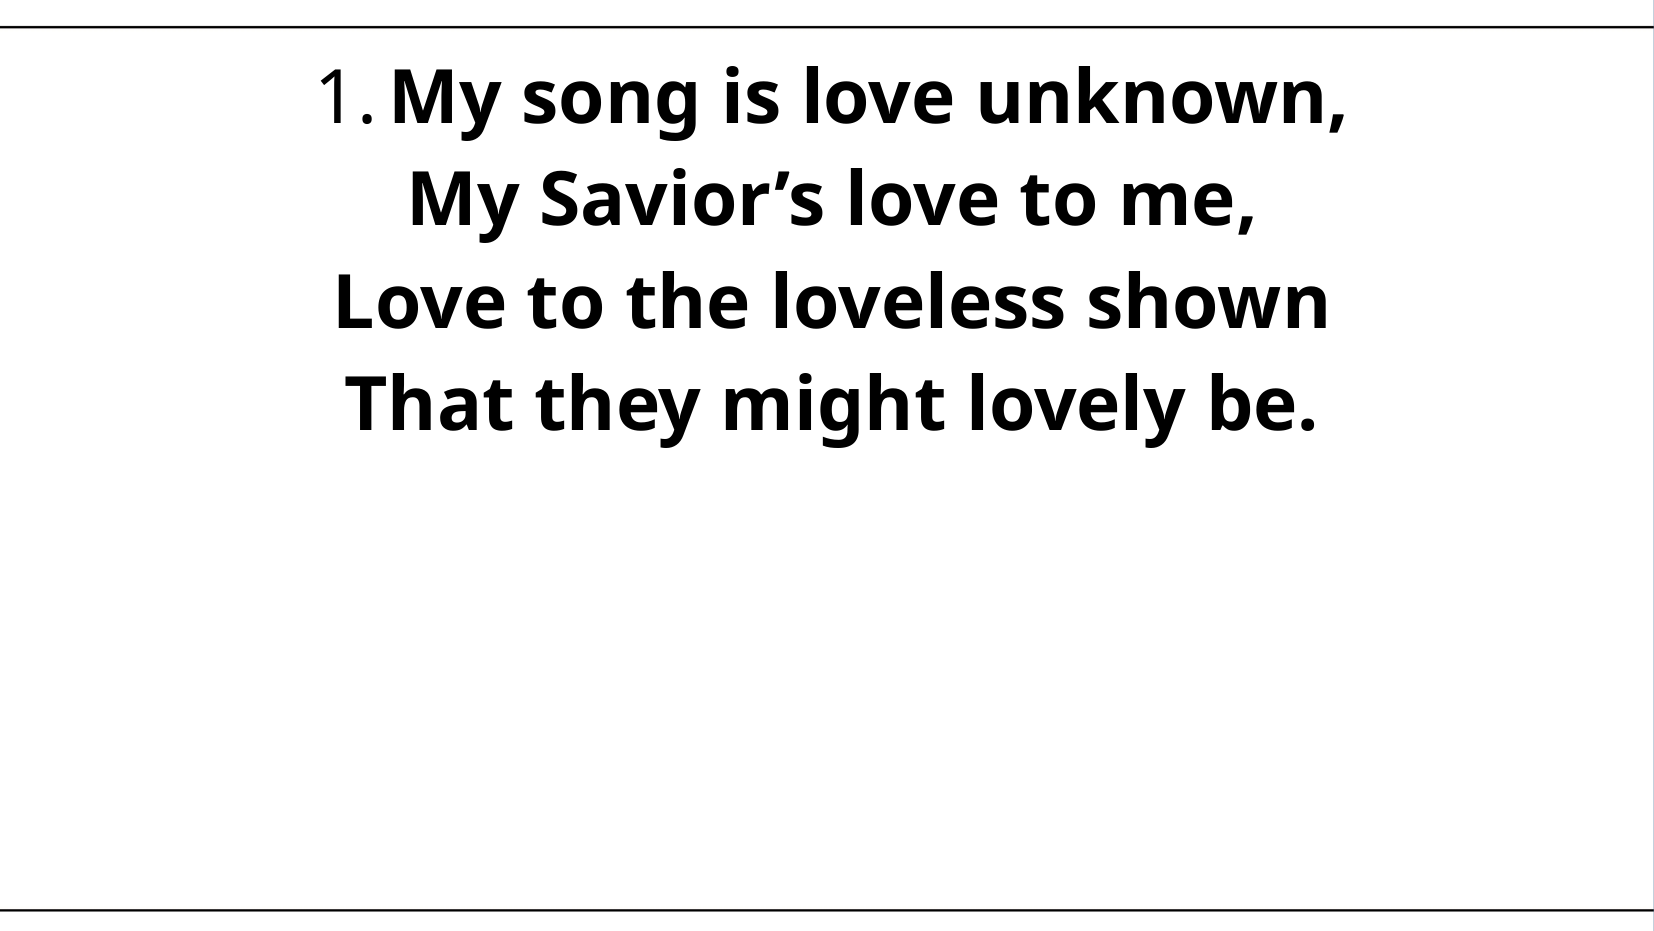

1.	My song is love unknown,
My Savior’s love to me,
Love to the loveless shown
That they might lovely be.